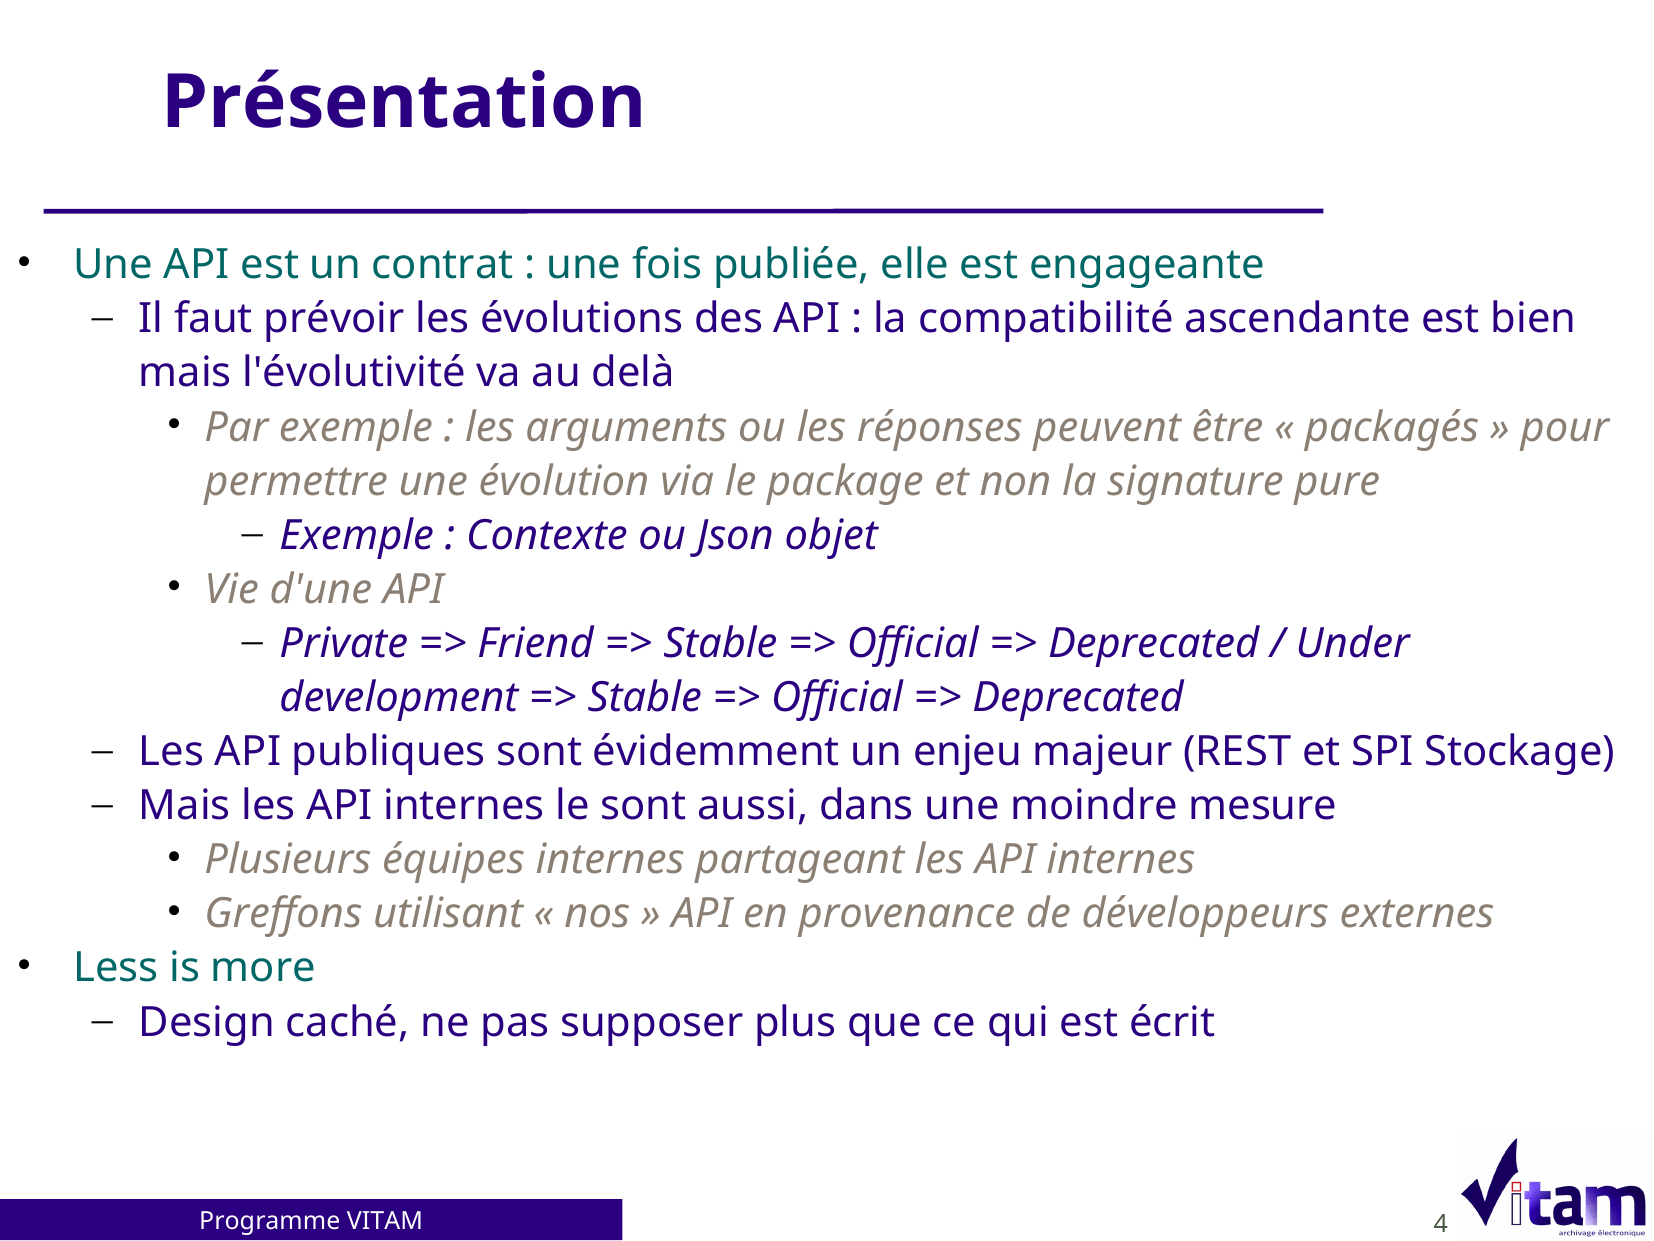

# Présentation
Une API est un contrat : une fois publiée, elle est engageante
Il faut prévoir les évolutions des API : la compatibilité ascendante est bien mais l'évolutivité va au delà
Par exemple : les arguments ou les réponses peuvent être « packagés » pour permettre une évolution via le package et non la signature pure
Exemple : Contexte ou Json objet
Vie d'une API
Private => Friend => Stable => Official => Deprecated / Under development => Stable => Official => Deprecated
Les API publiques sont évidemment un enjeu majeur (REST et SPI Stockage)
Mais les API internes le sont aussi, dans une moindre mesure
Plusieurs équipes internes partageant les API internes
Greffons utilisant « nos » API en provenance de développeurs externes
Less is more
Design caché, ne pas supposer plus que ce qui est écrit
4